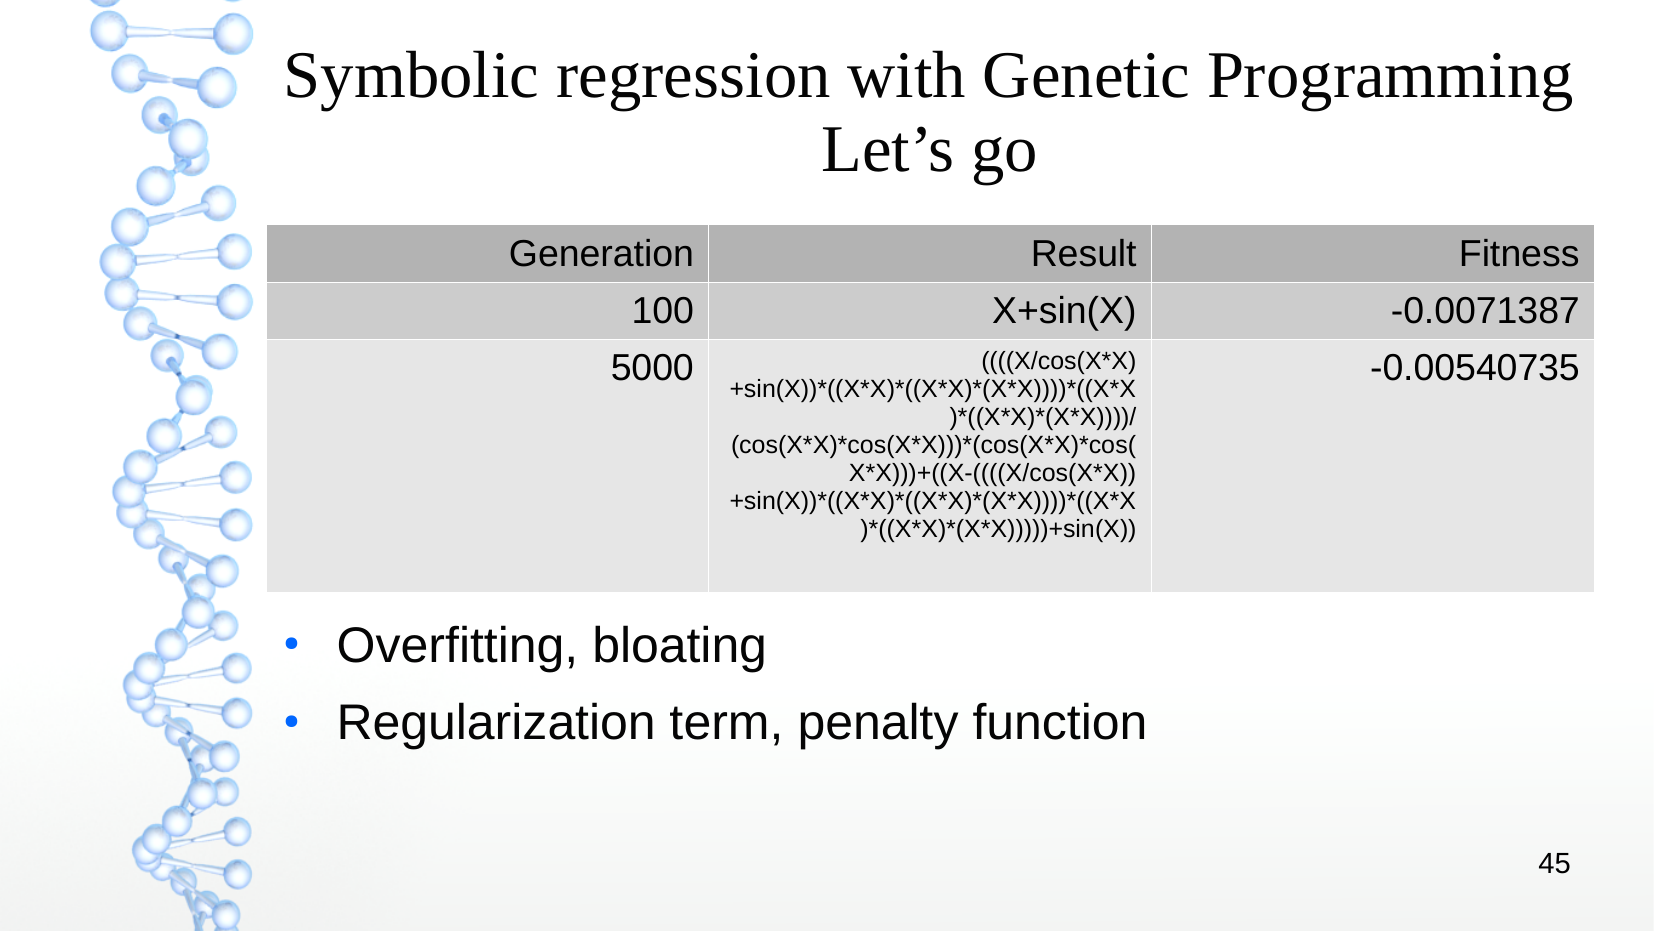

# Symbolic regression with Genetic Programming Let’s go
| Generation | Result | Fitness |
| --- | --- | --- |
| 100 | X+sin(X) | -0.0071387 |
| 5000 | ((((X/cos(X\*X)+sin(X))\*((X\*X)\*((X\*X)\*(X\*X))))\*((X\*X)\*((X\*X)\*(X\*X))))/(cos(X\*X)\*cos(X\*X)))\*(cos(X\*X)\*cos(X\*X)))+((X-((((X/cos(X\*X))+sin(X))\*((X\*X)\*((X\*X)\*(X\*X))))\*((X\*X)\*((X\*X)\*(X\*X)))))+sin(X)) | -0.00540735 |
Overfitting, bloating
Regularization term, penalty function
45